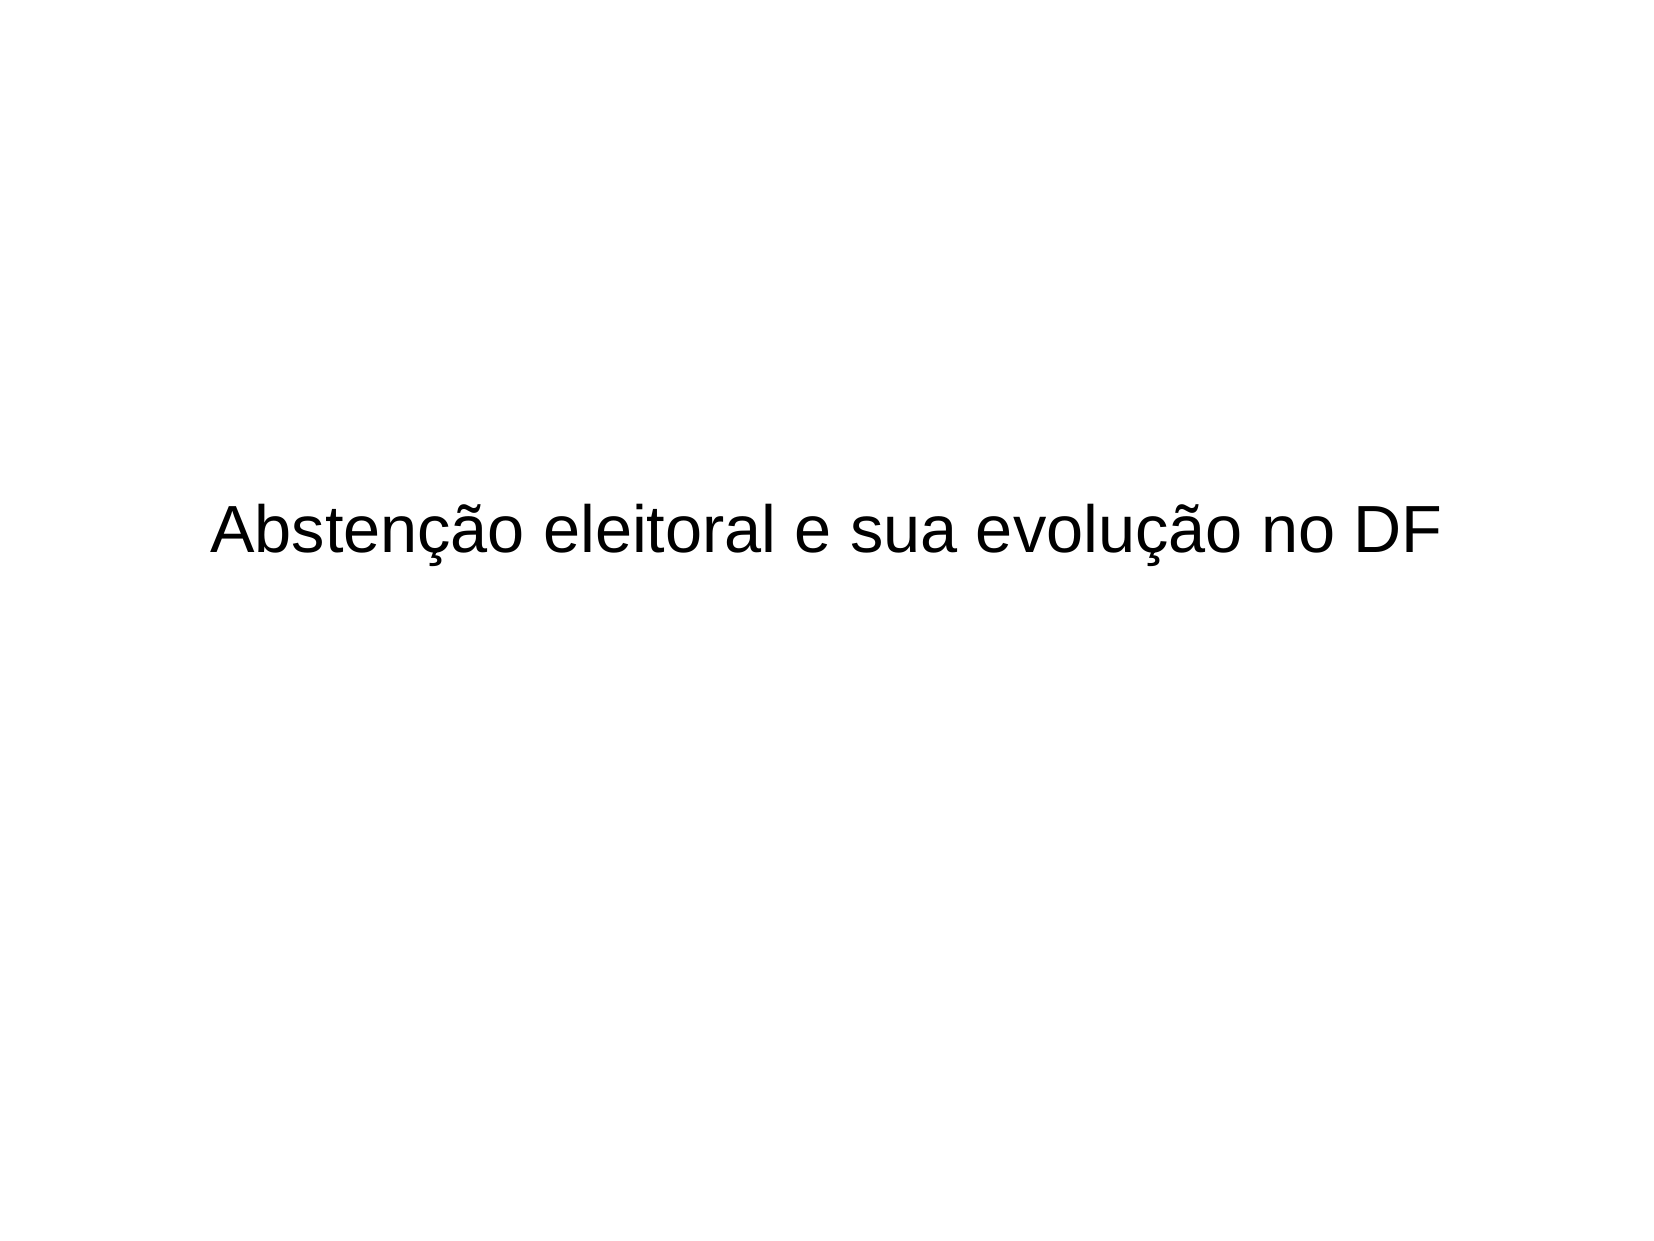

# Abstenção eleitoral e sua evolução no DF